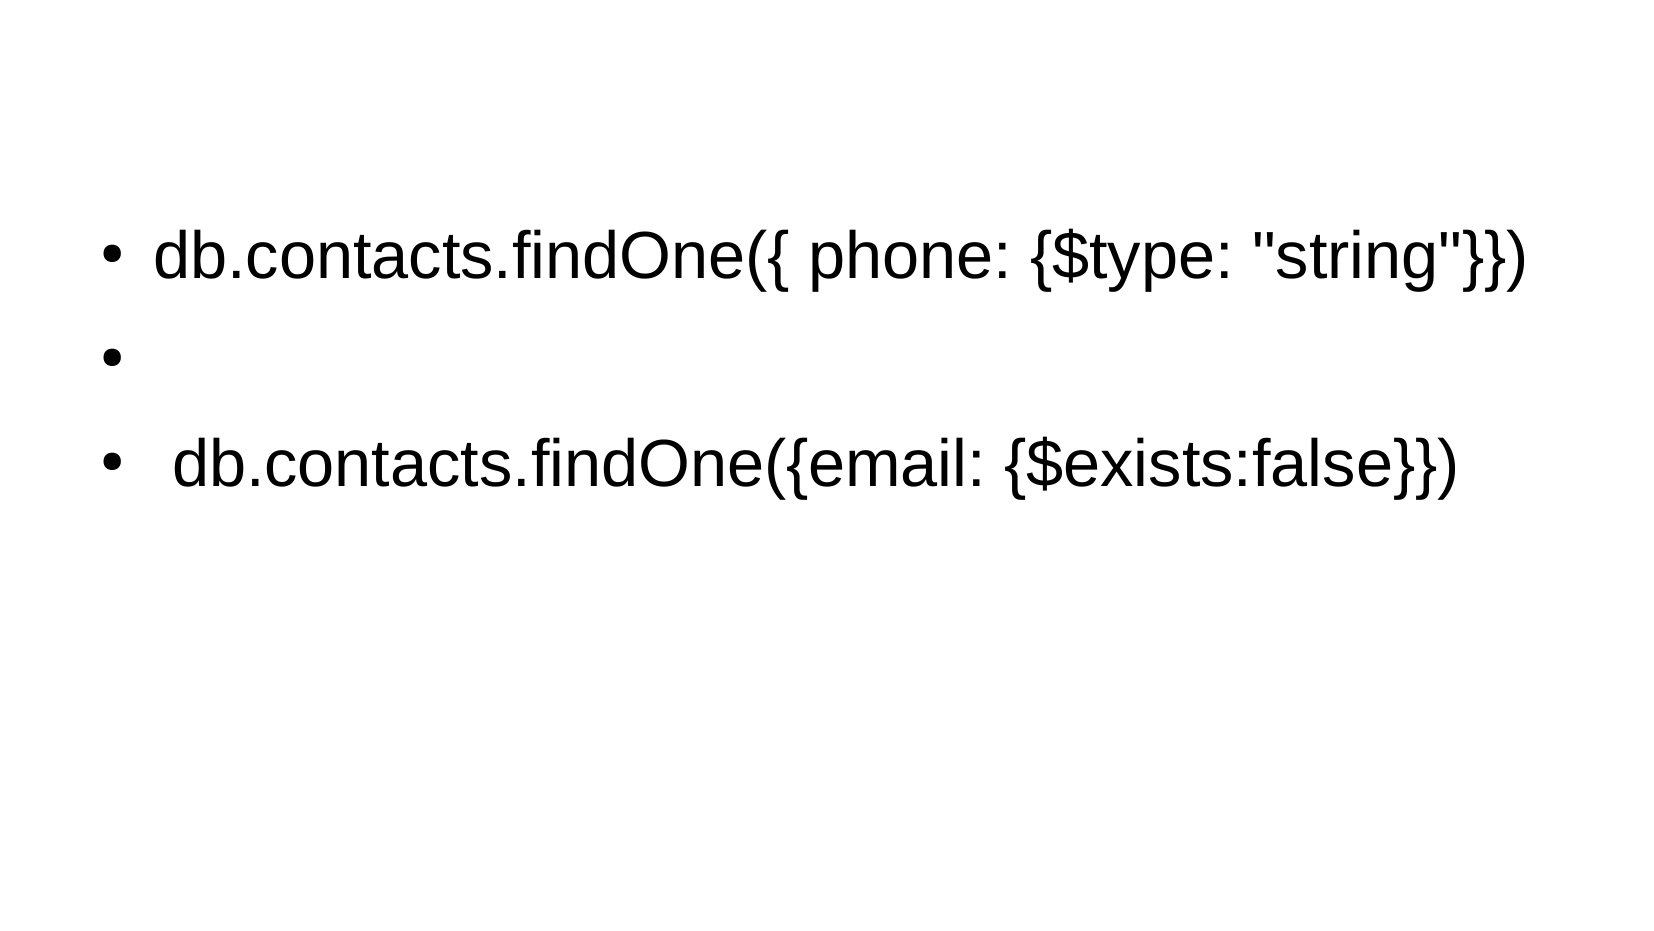

#
db.contacts.findOne({ phone: {$type: "string"}})
 db.contacts.findOne({email: {$exists:false}})